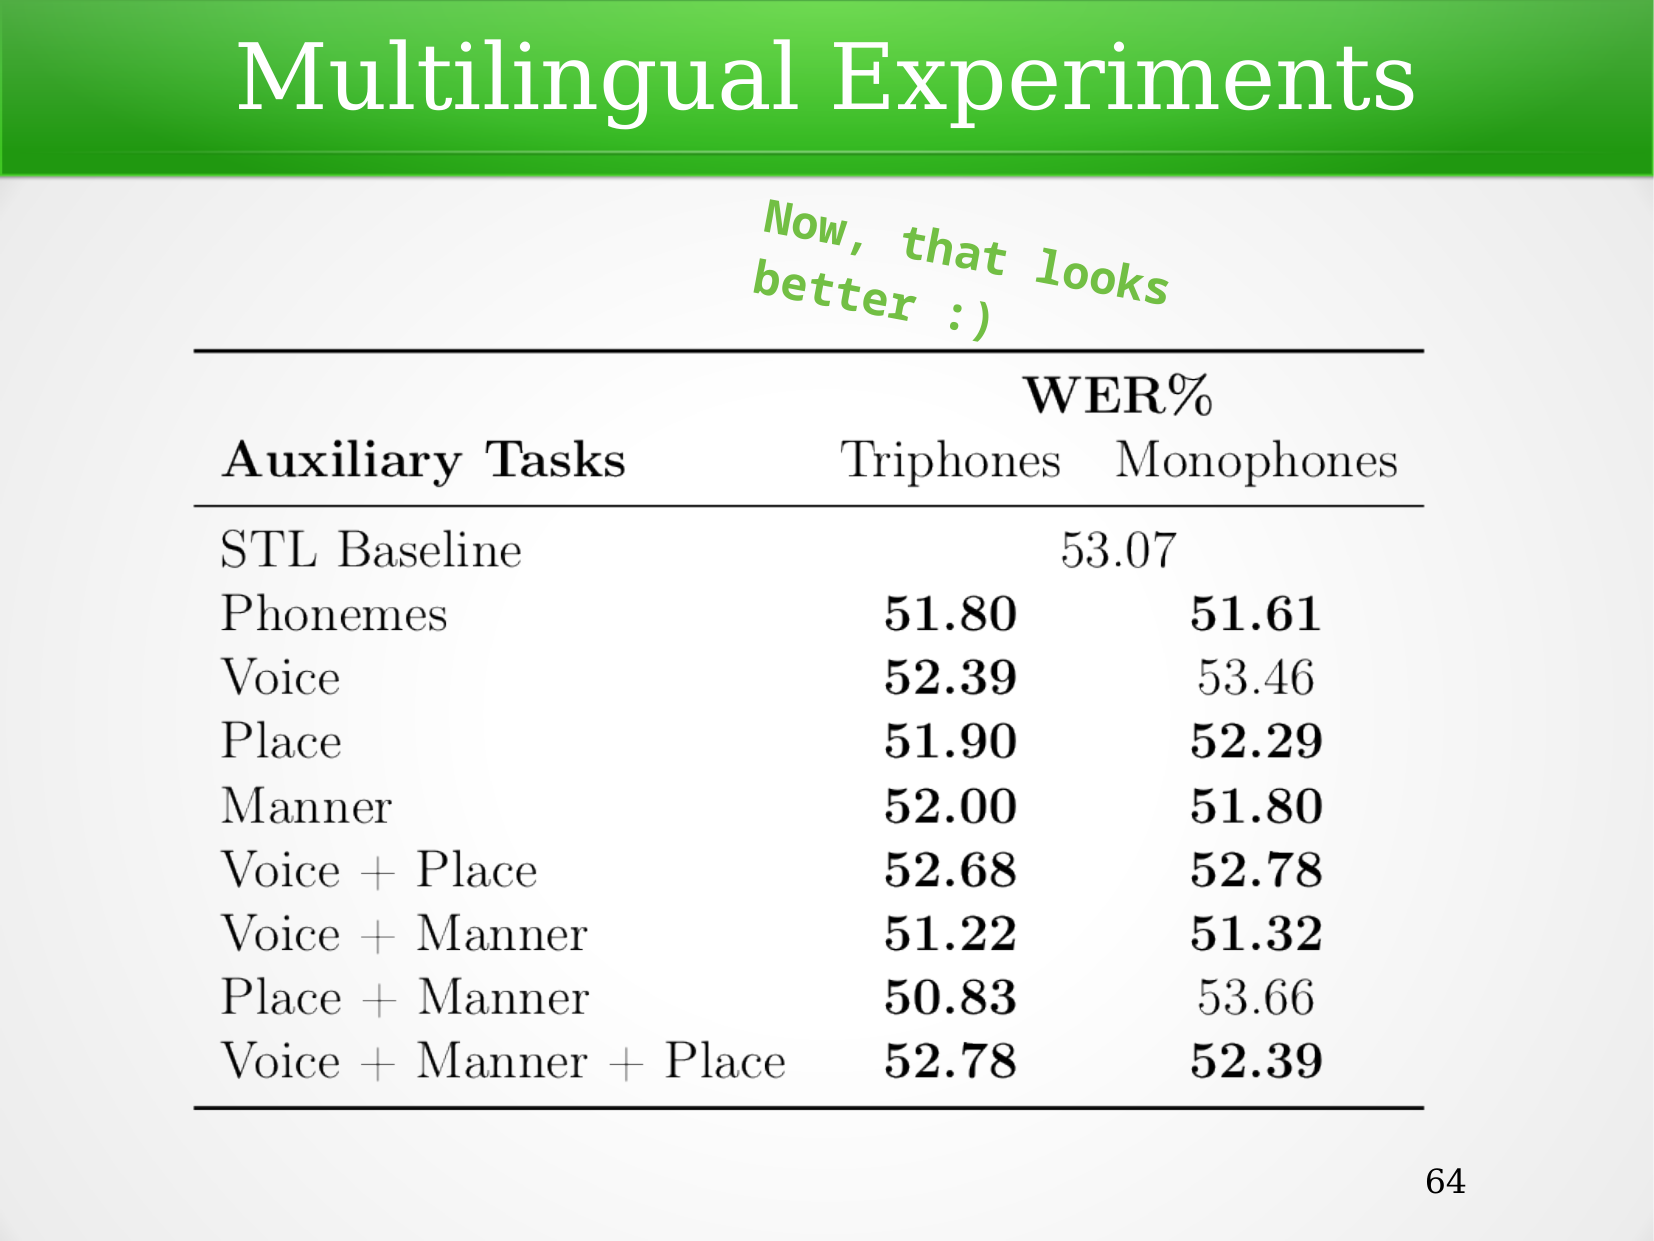

# Multilingual Experiments
Now, that looks better :)